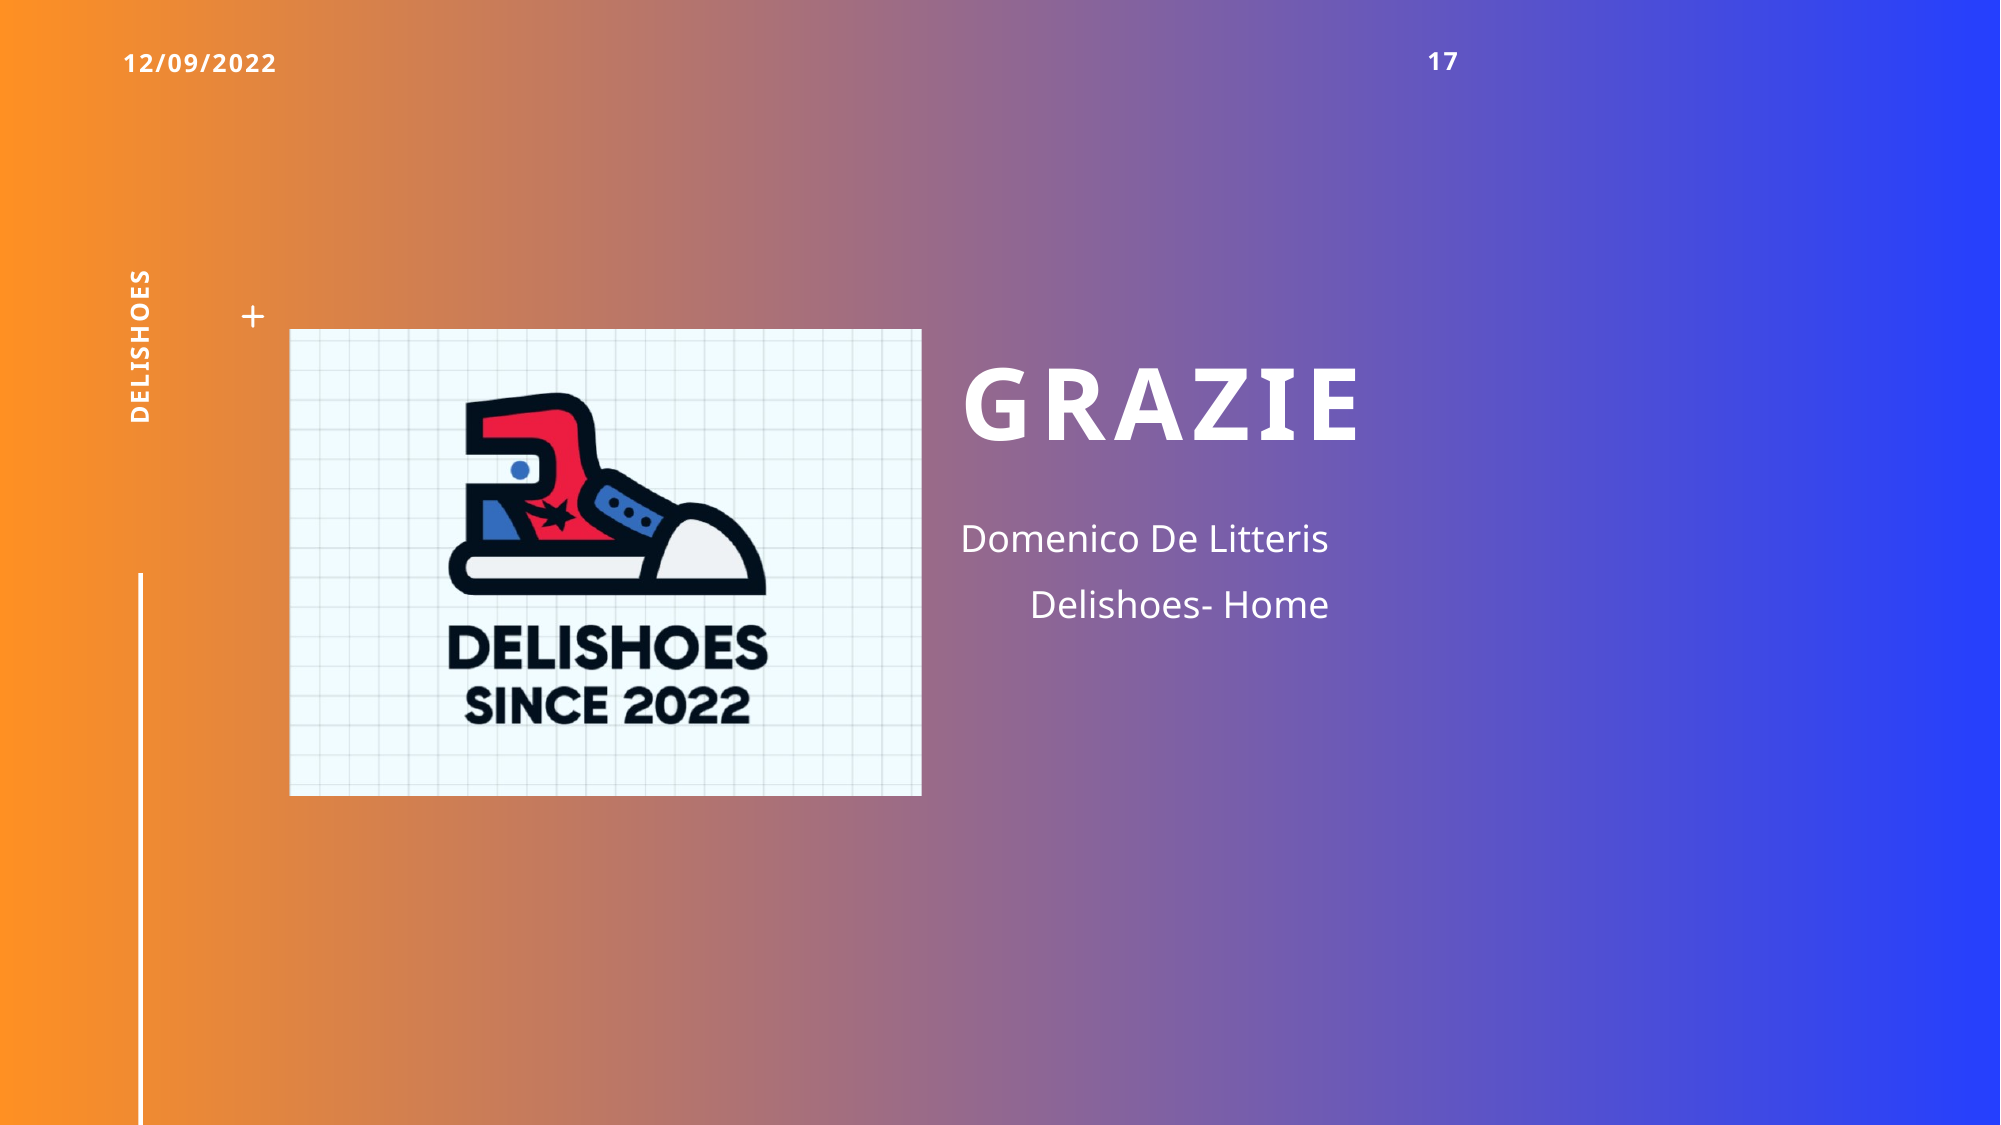

12/09/2022
# Grazie
delishoes
Domenico De Litteris
Delishoes- Home